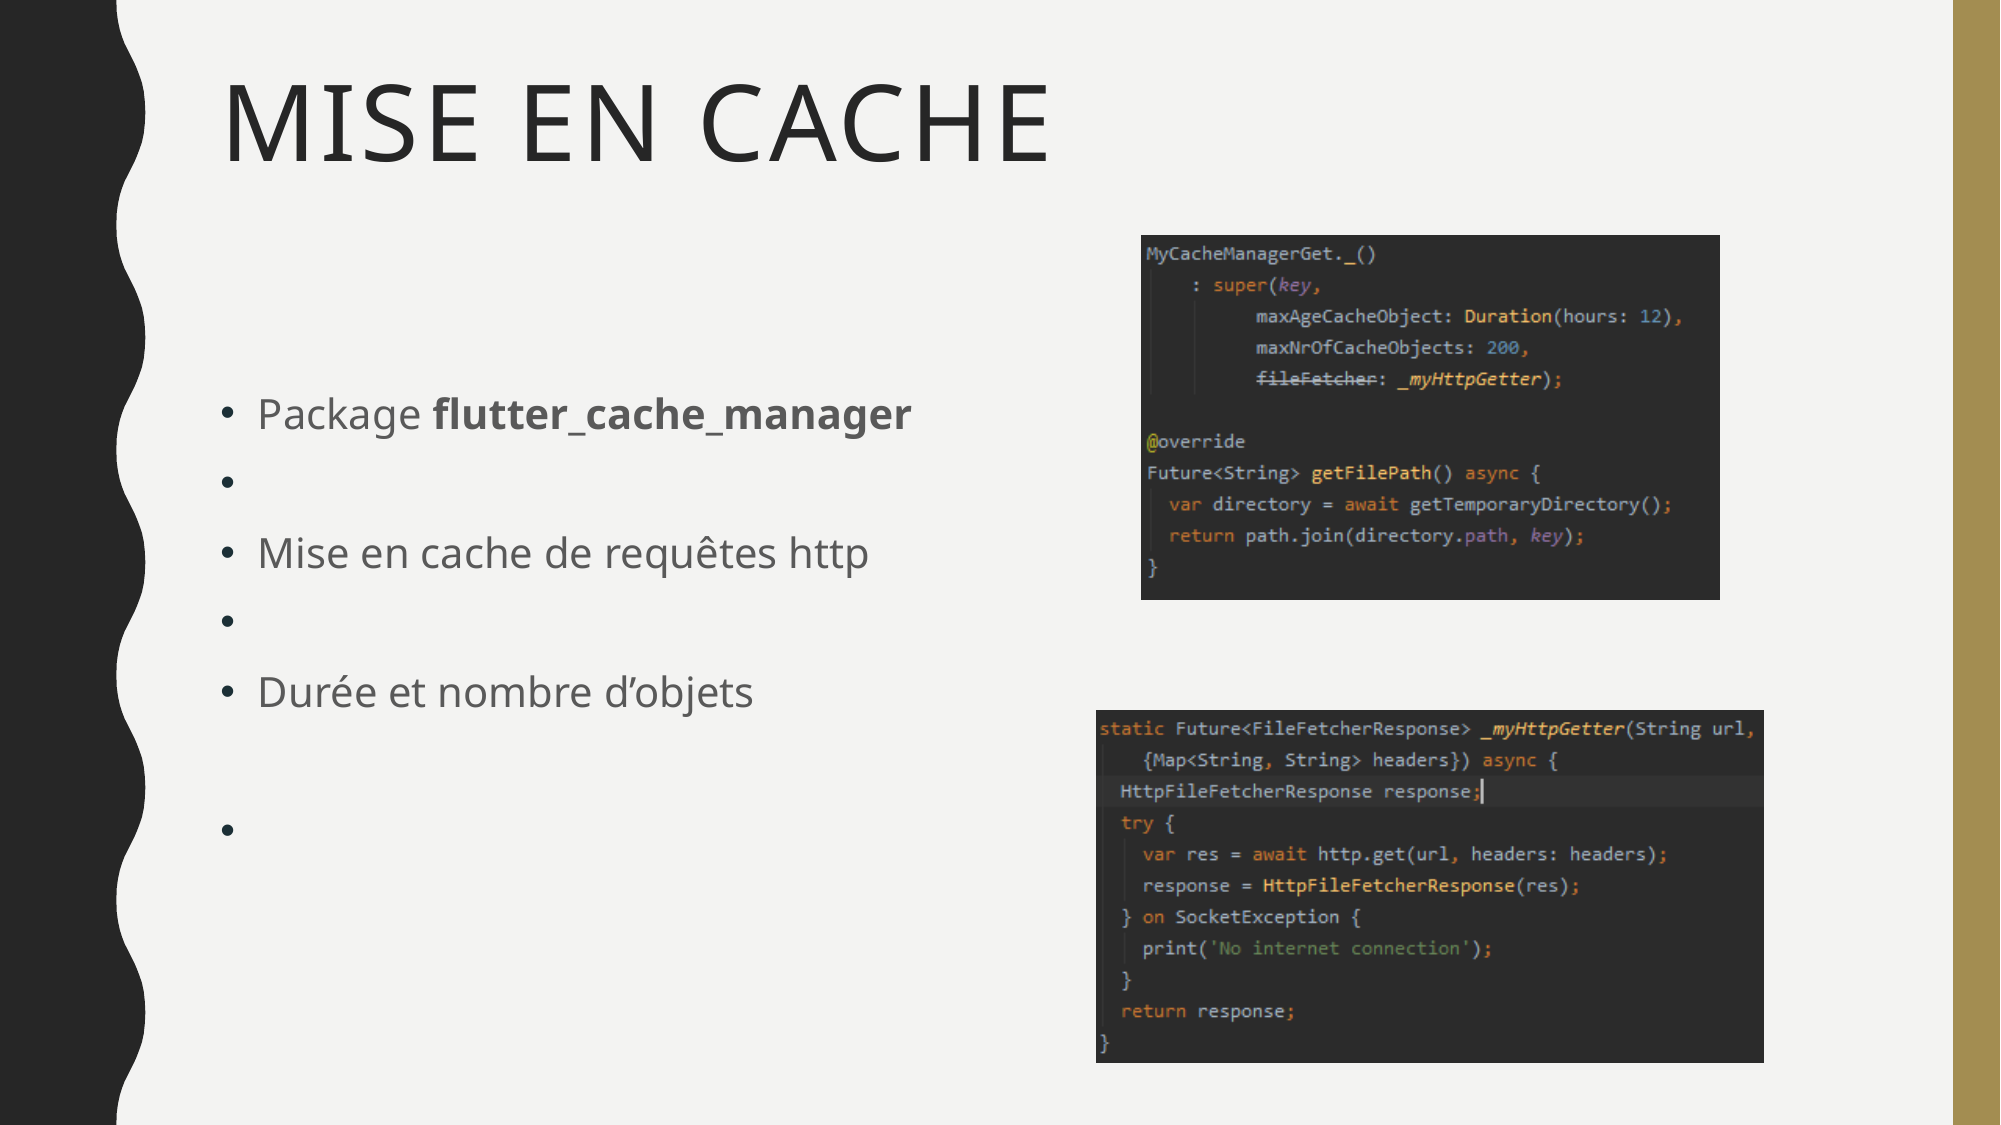

# Mise en cache
Package flutter_cache_manager
Mise en cache de requêtes http
Durée et nombre d’objets